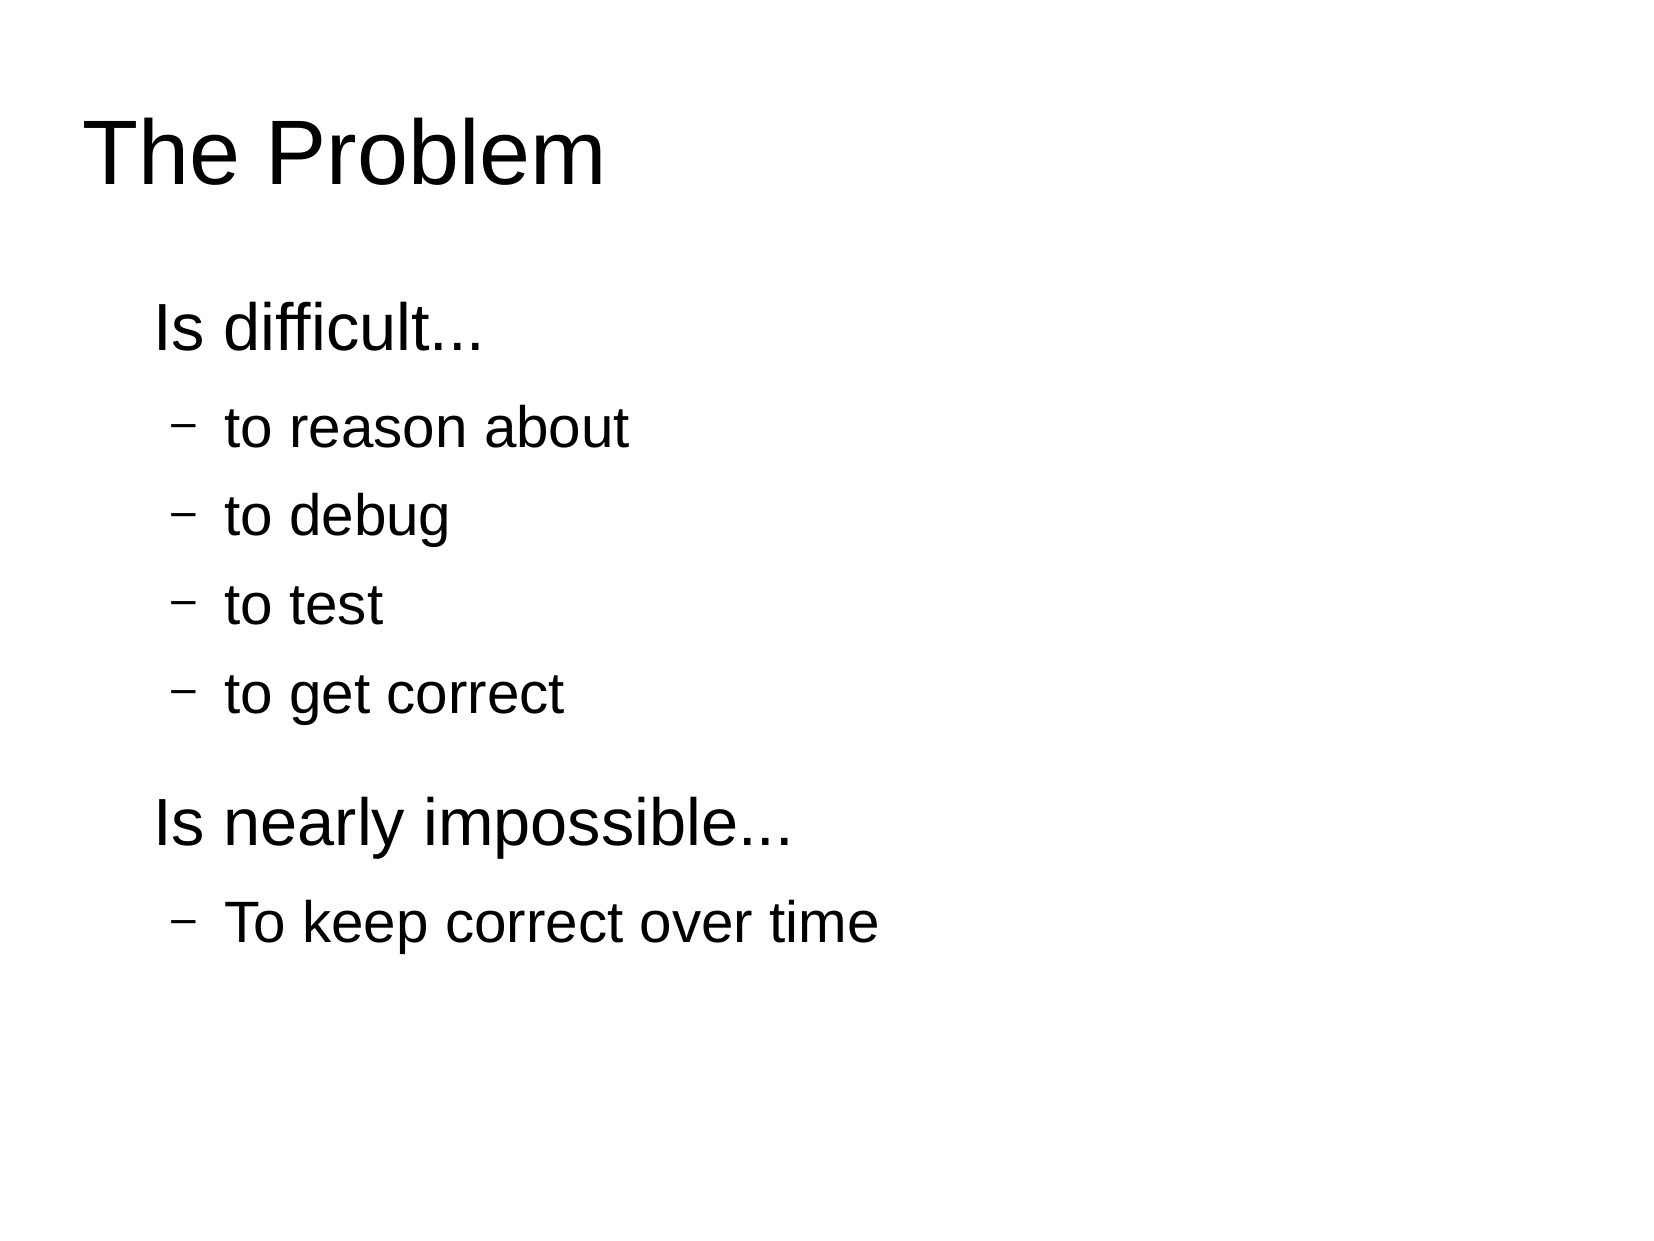

# The Problem
Is difficult...
to reason about
to debug
to test
to get correct
Is nearly impossible...
To keep correct over time